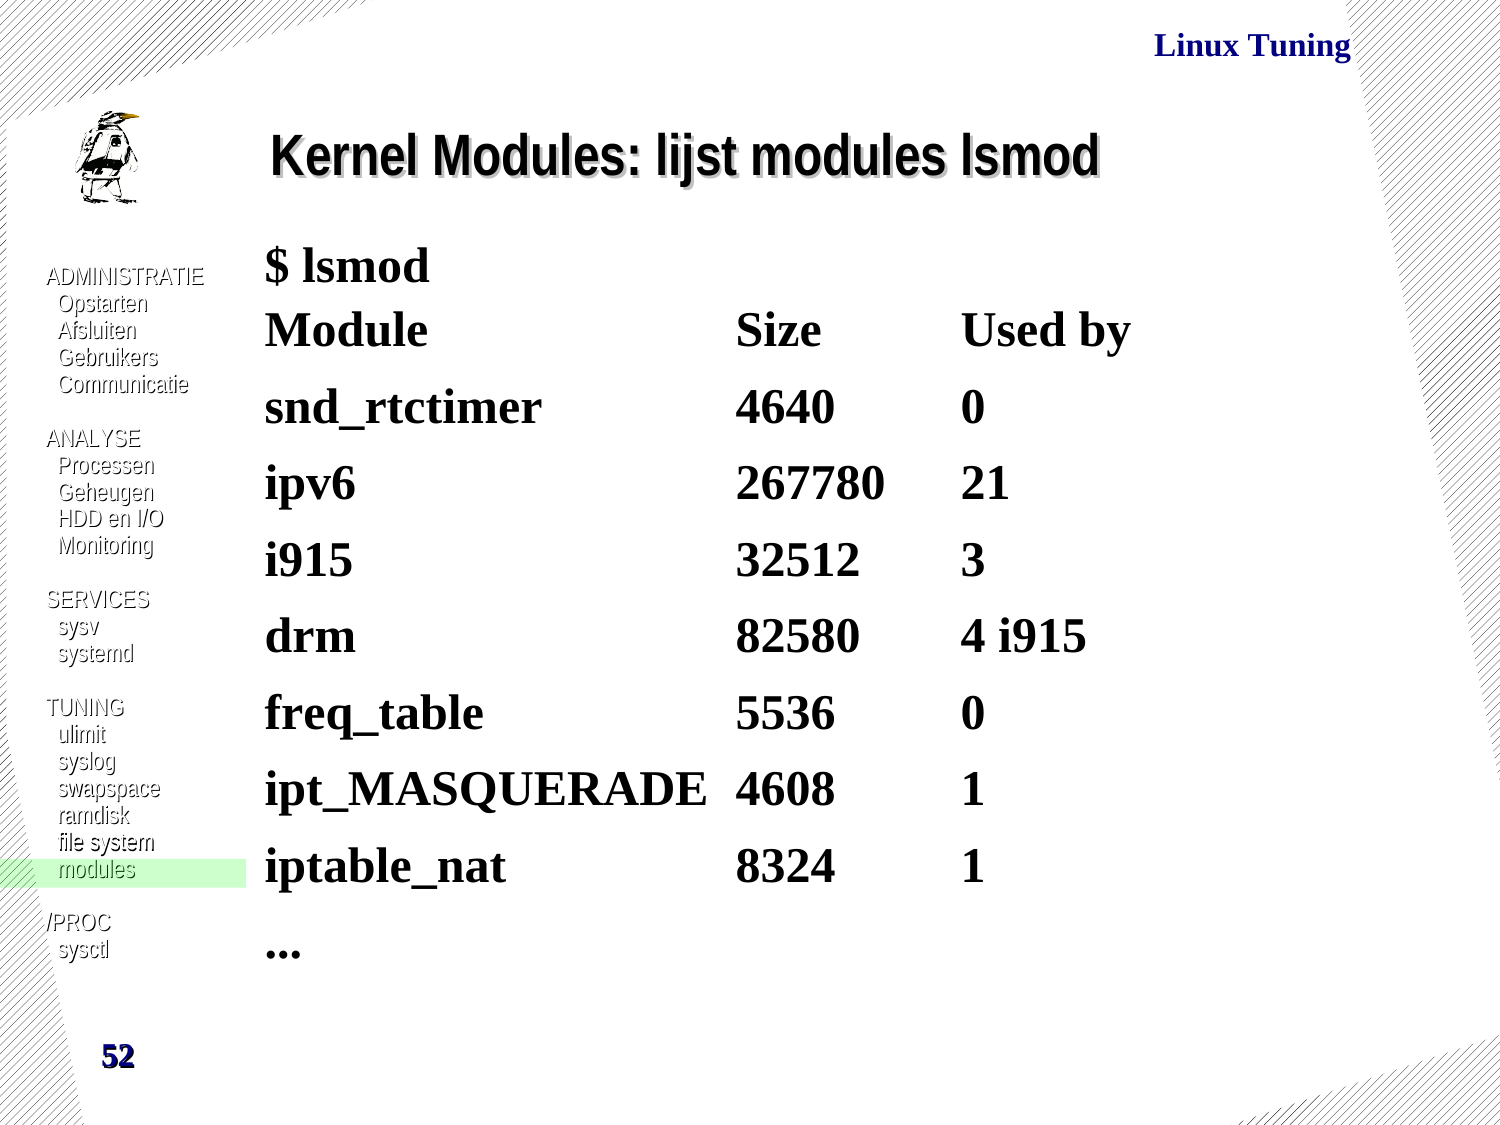

# Kernel Modules: lijst modules lsmod
$ lsmod
Module 		Size 		Used by
snd_rtctimer 		4640 		0
ipv6 			267780 	21
i915 		32512 	3
drm 		82580 	4 i915
freq_table 		5536 		0
ipt_MASQUERADE 	4608 		1
iptable_nat 	8324 		1
...